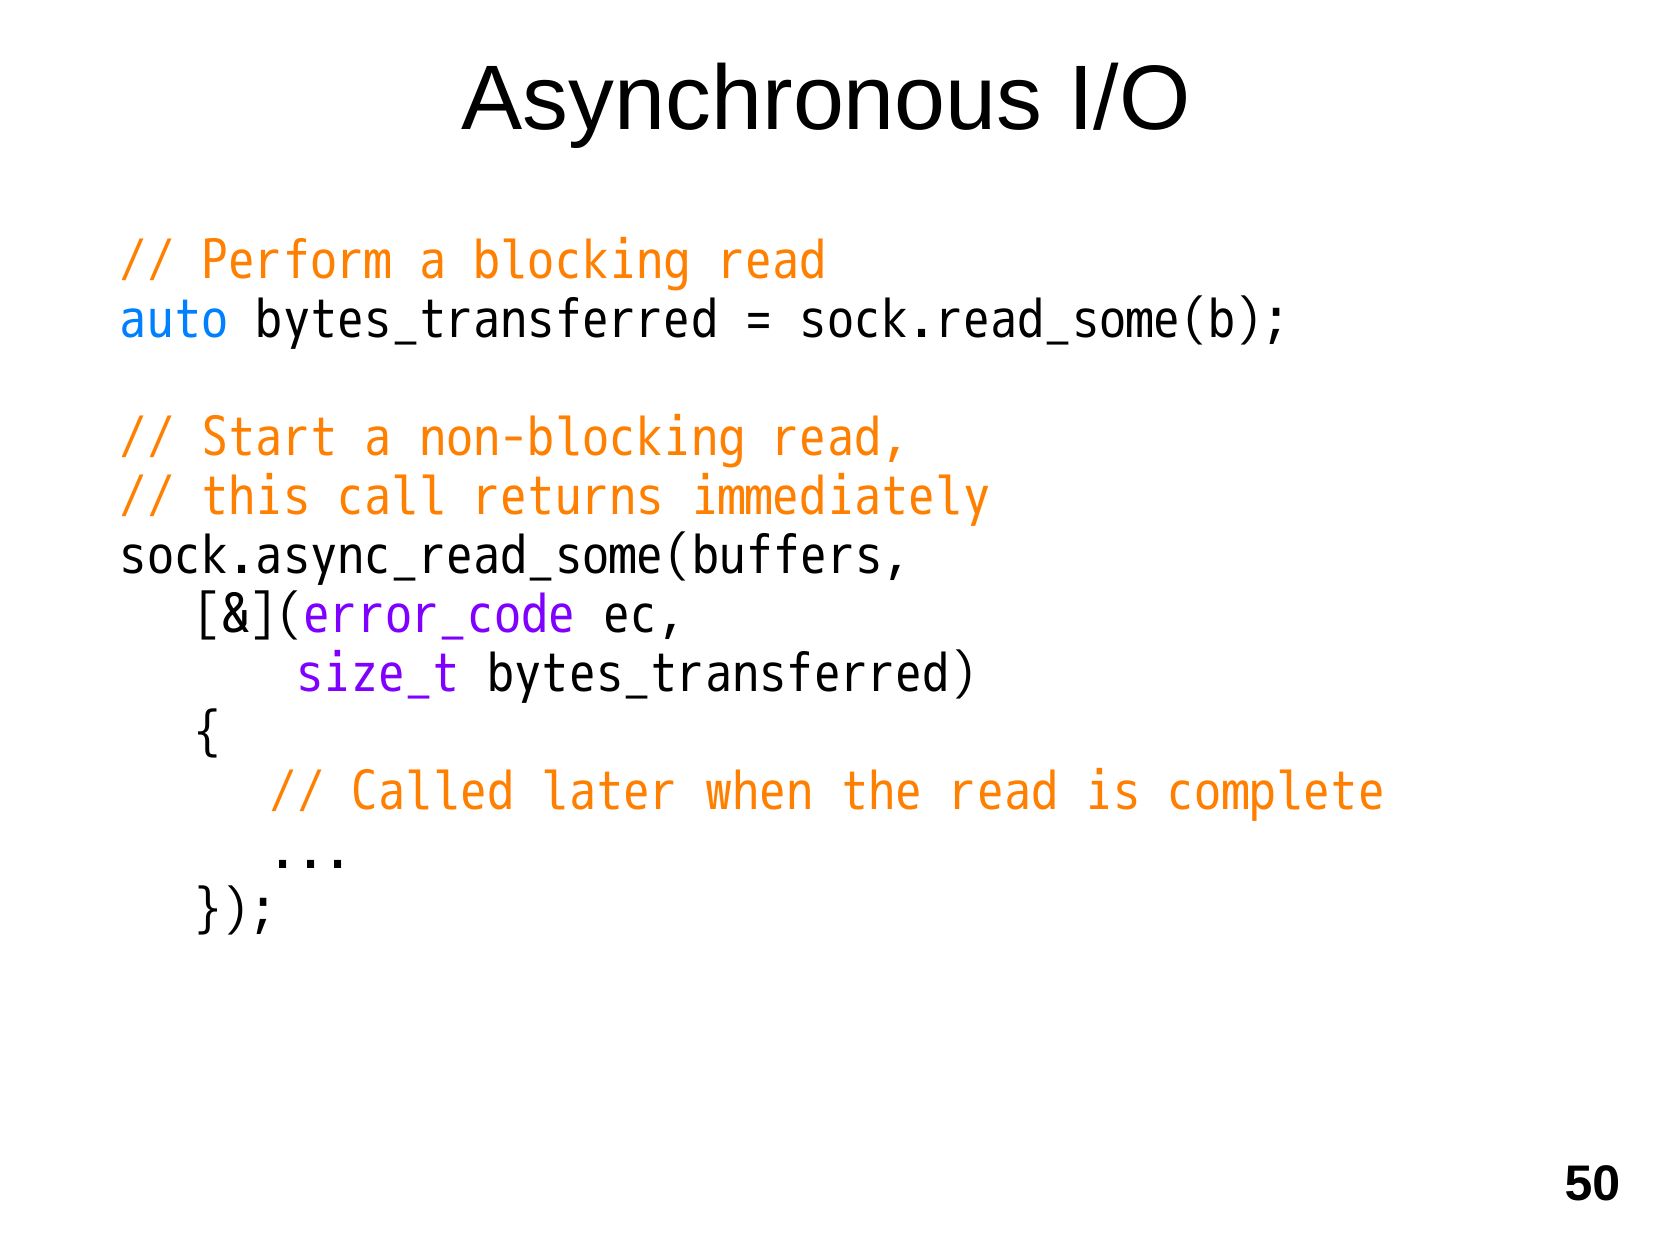

# Asynchronous I/O
// Perform a blocking read
auto bytes_transferred = sock.read_some(b);
// Start a non-blocking read,
// this call returns immediately
sock.async_read_some(buffers,
	[&](error_code ec,
		 size_t bytes_transferred)
	{
		// Called later when the read is complete
		...
	});
50